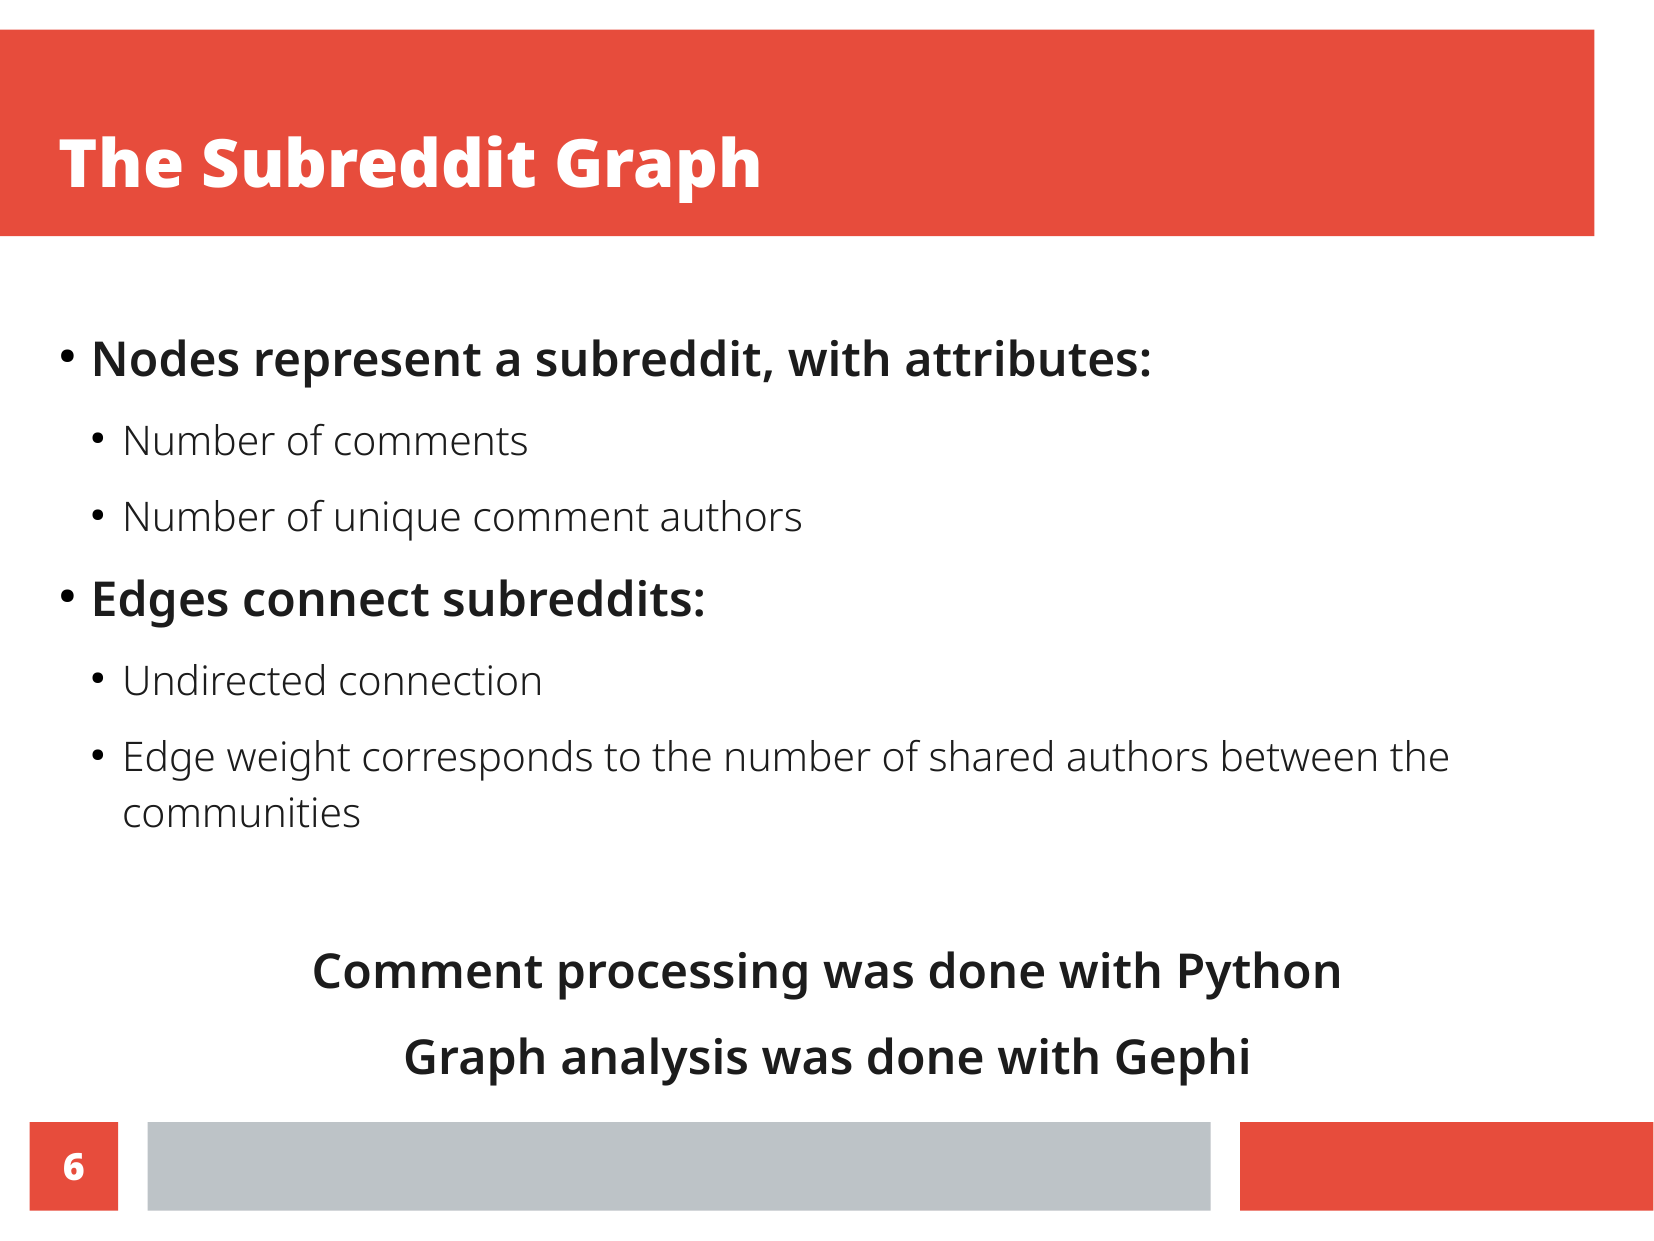

# The Subreddit Graph
Nodes represent a subreddit, with attributes:
Number of comments
Number of unique comment authors
Edges connect subreddits:
Undirected connection
Edge weight corresponds to the number of shared authors between the communities
Comment processing was done with Python
Graph analysis was done with Gephi
6